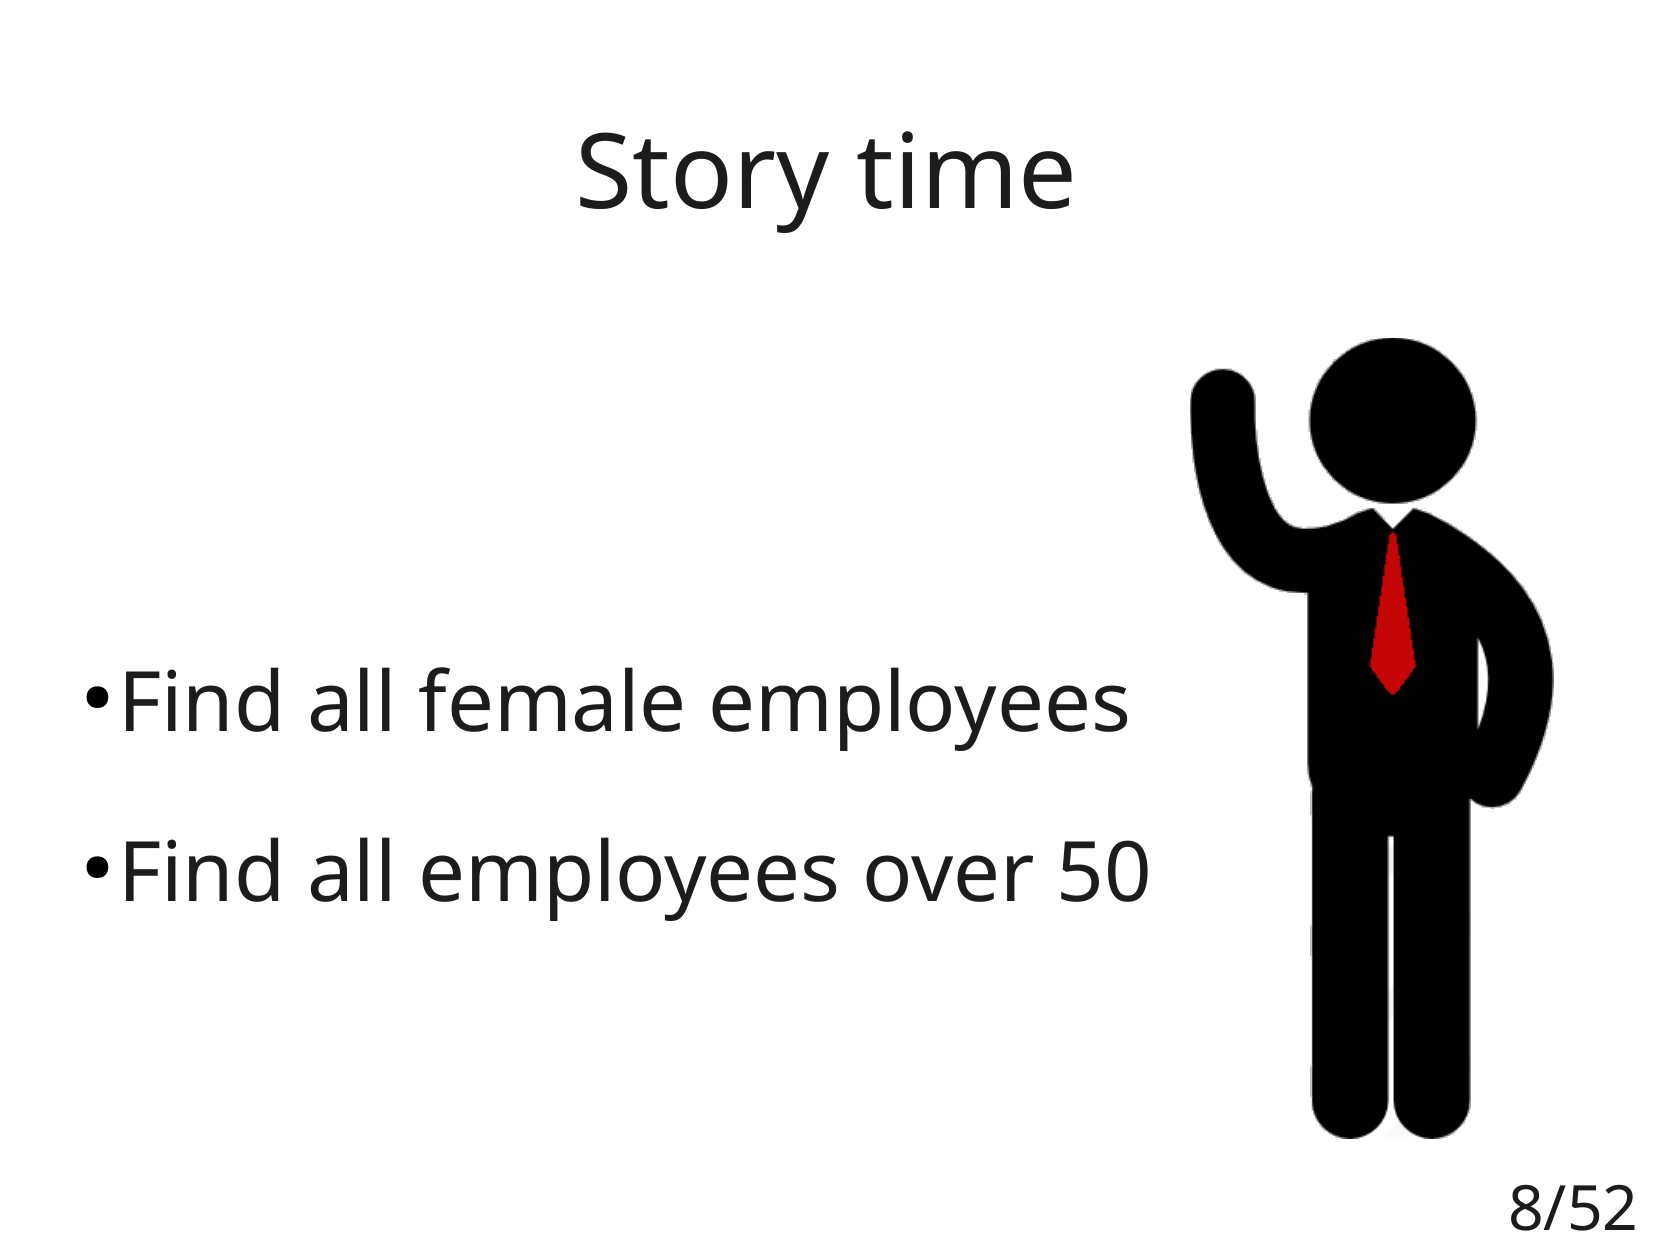

# Story time
Find all female employees
Find all employees over 50